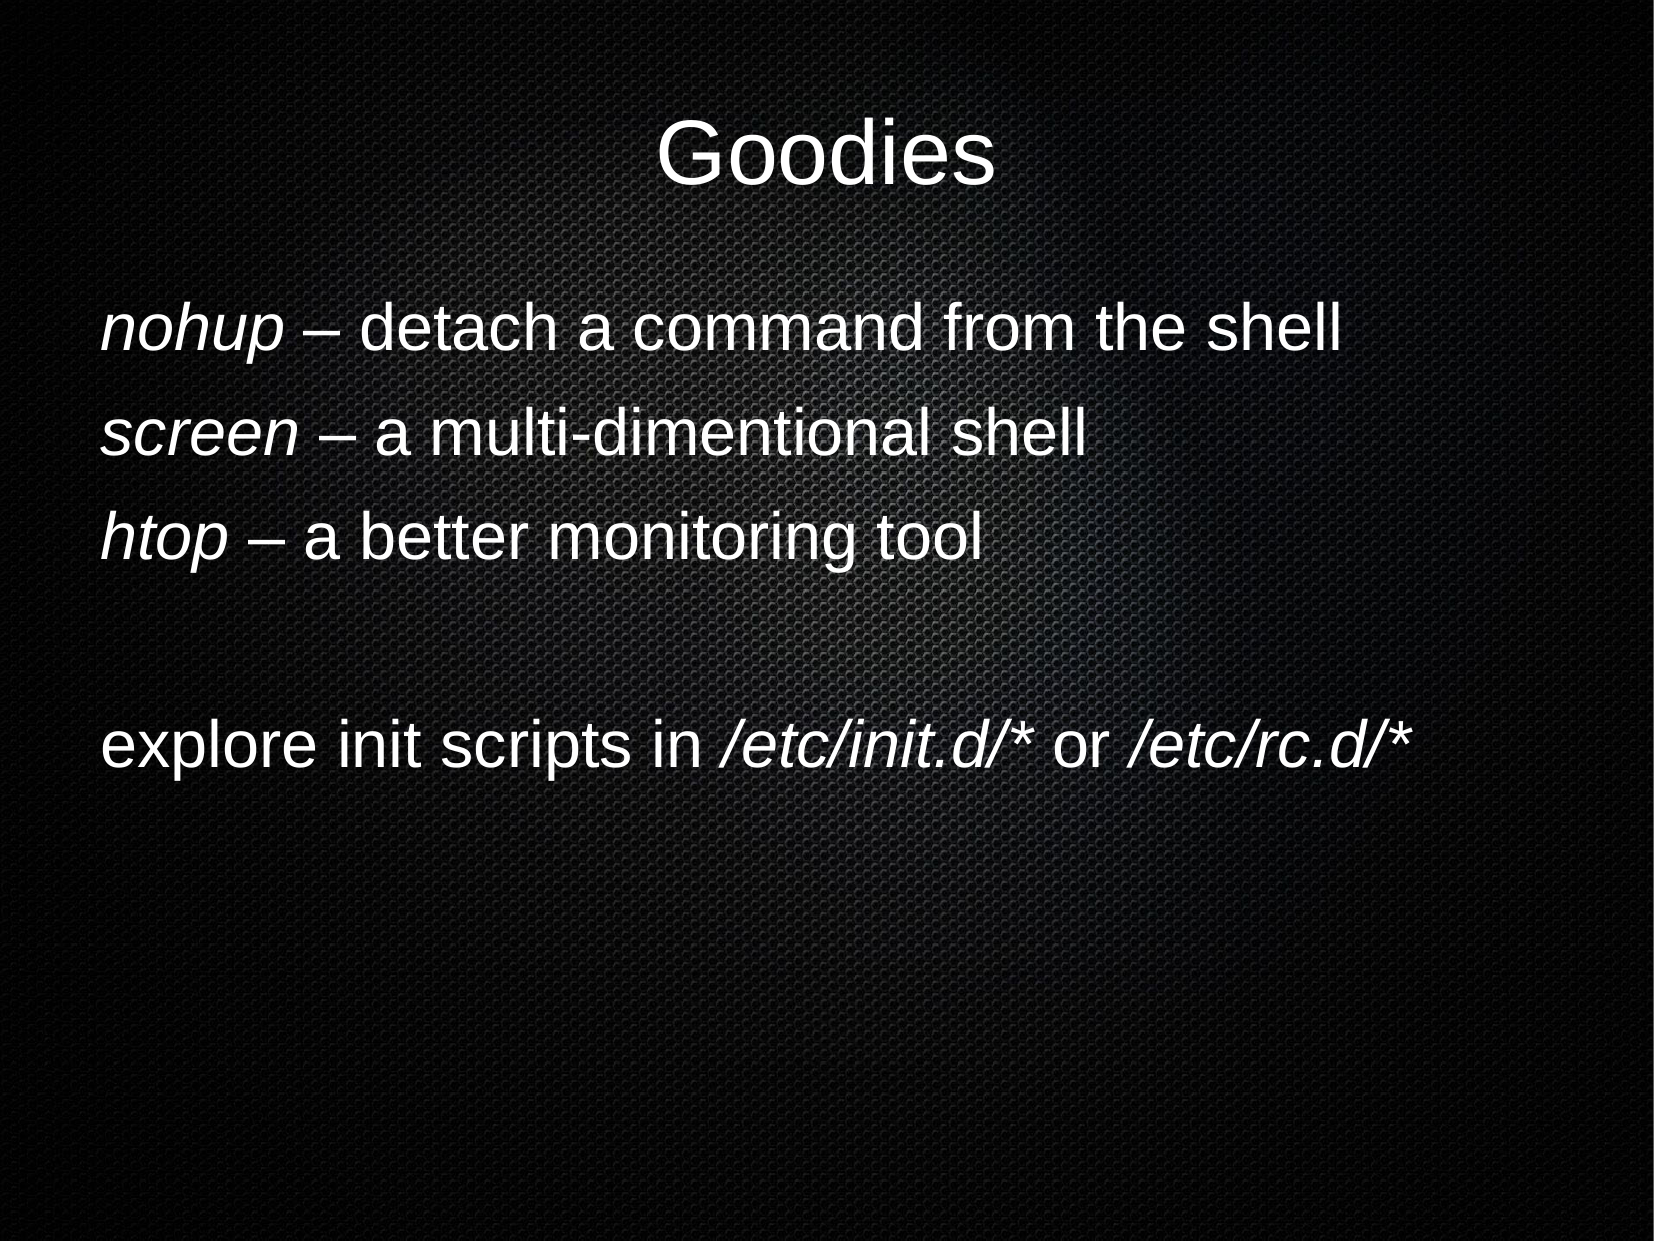

# Goodies
nohup – detach a command from the shell
screen – a multi-dimentional shell
htop – a better monitoring tool
explore init scripts in /etc/init.d/* or /etc/rc.d/*